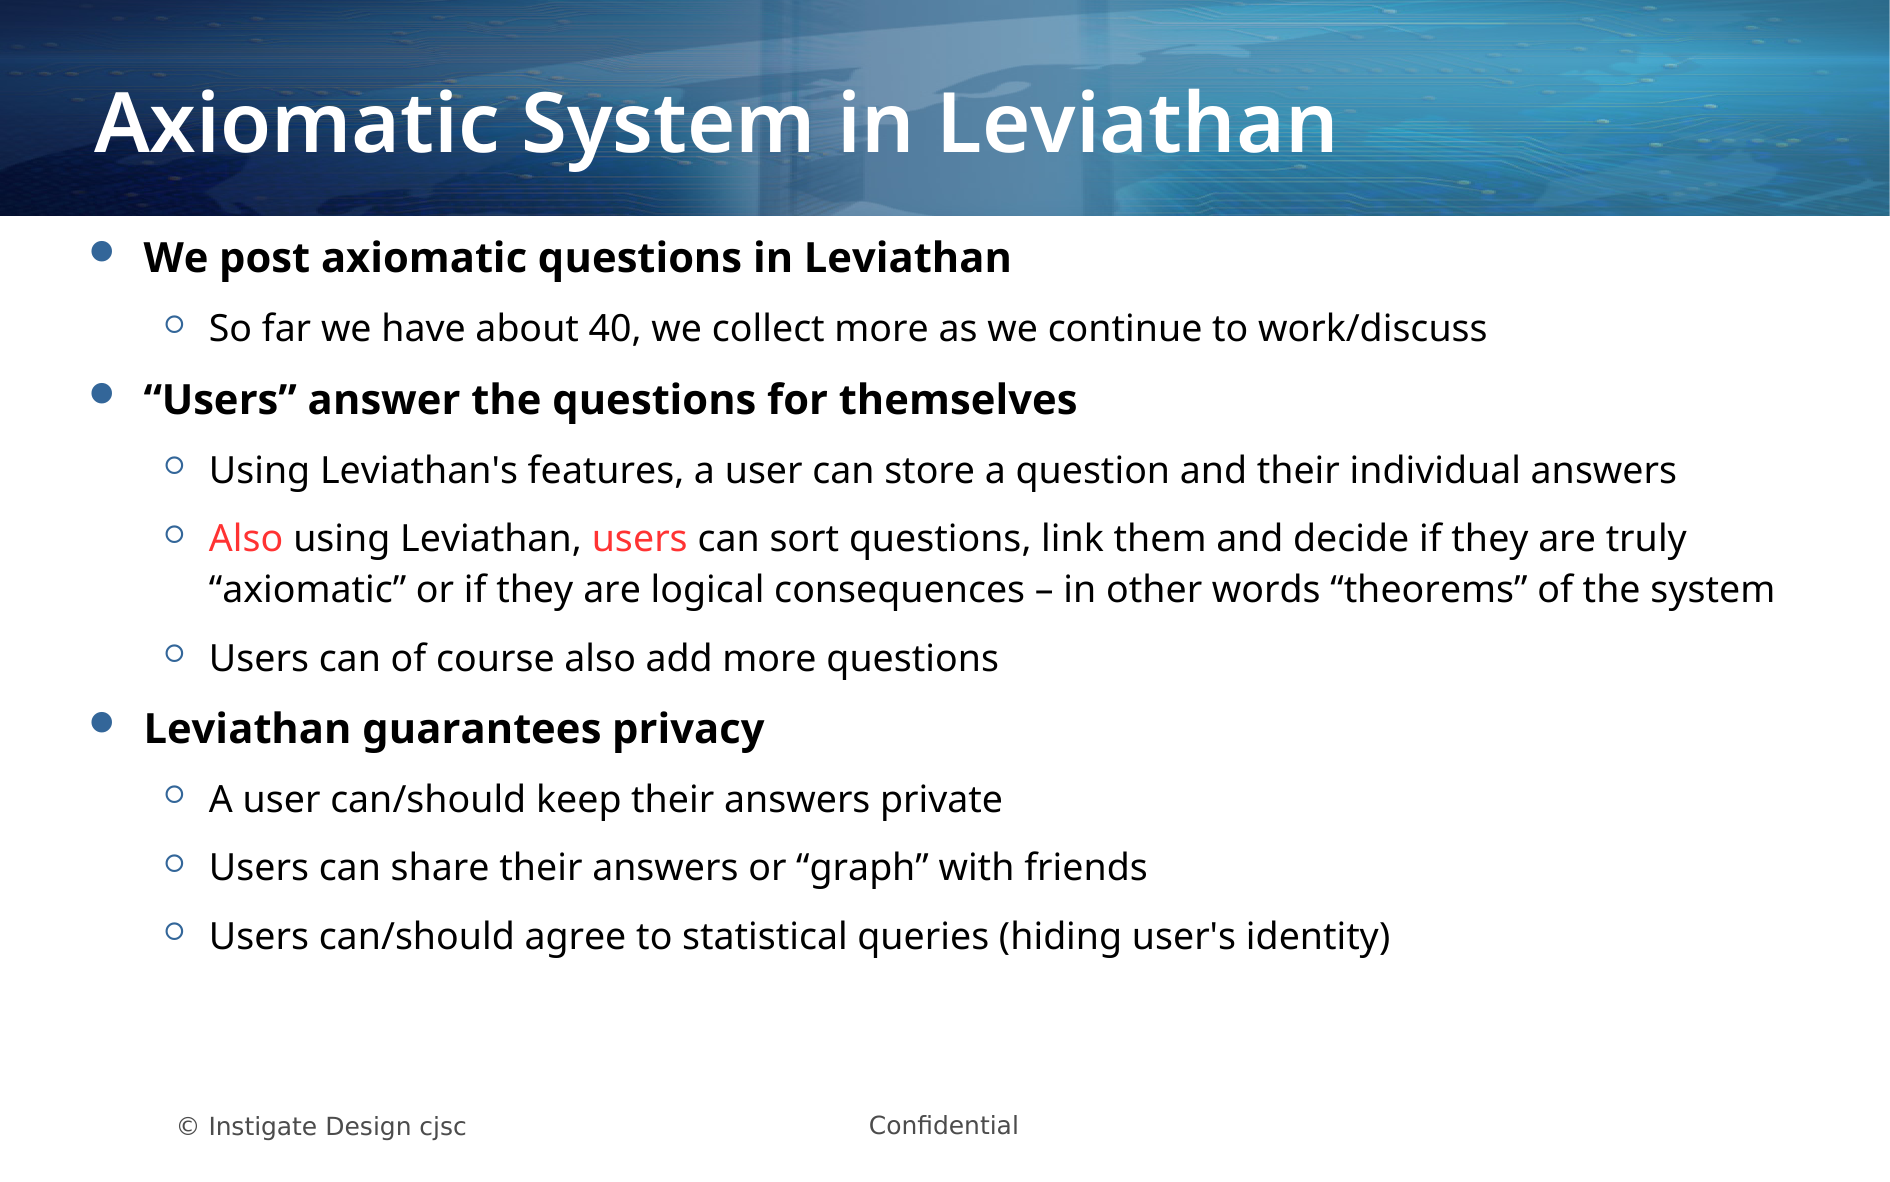

# Axiomatic System in Leviathan
We post axiomatic questions in Leviathan
So far we have about 40, we collect more as we continue to work/discuss
“Users” answer the questions for themselves
Using Leviathan's features, a user can store a question and their individual answers
Also using Leviathan, users can sort questions, link them and decide if they are truly “axiomatic” or if they are logical consequences – in other words “theorems” of the system
Users can of course also add more questions
Leviathan guarantees privacy
A user can/should keep their answers private
Users can share their answers or “graph” with friends
Users can/should agree to statistical queries (hiding user's identity)